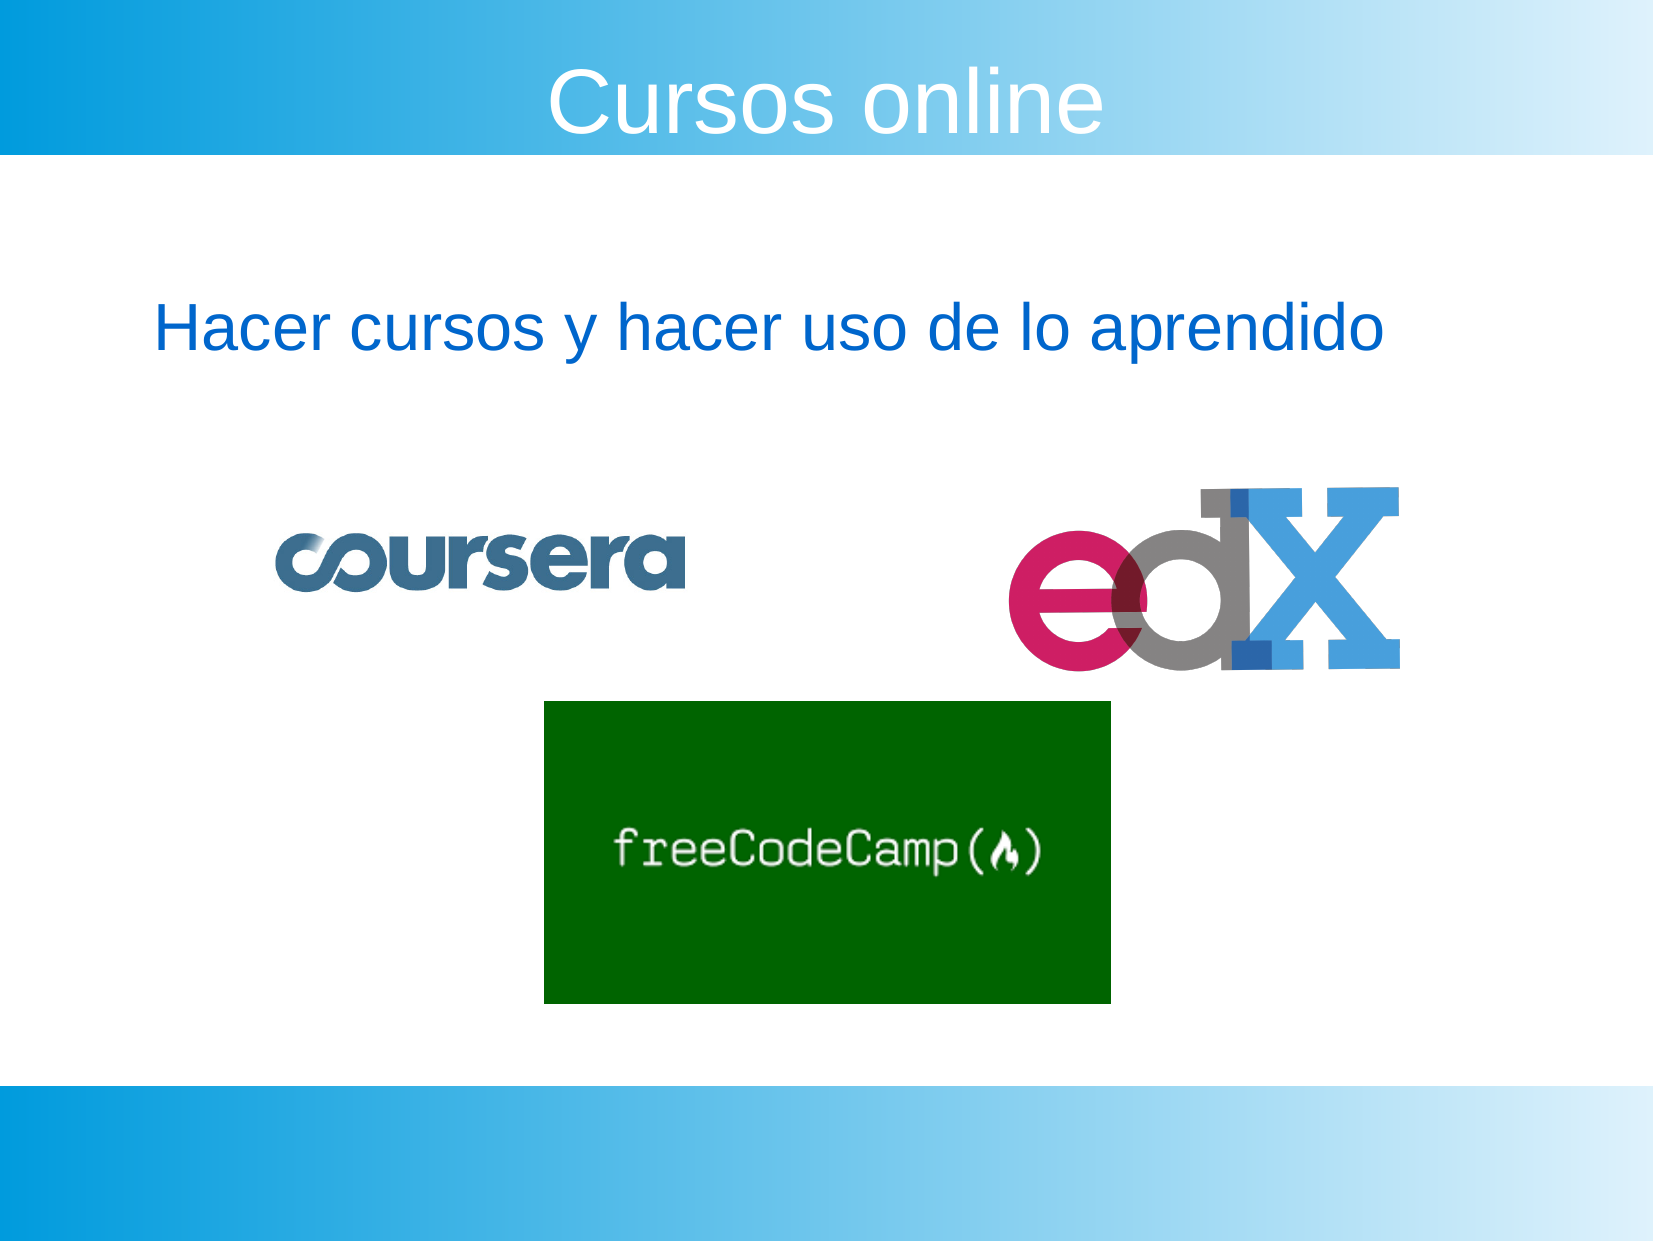

# Cursos online
Hacer cursos y hacer uso de lo aprendido